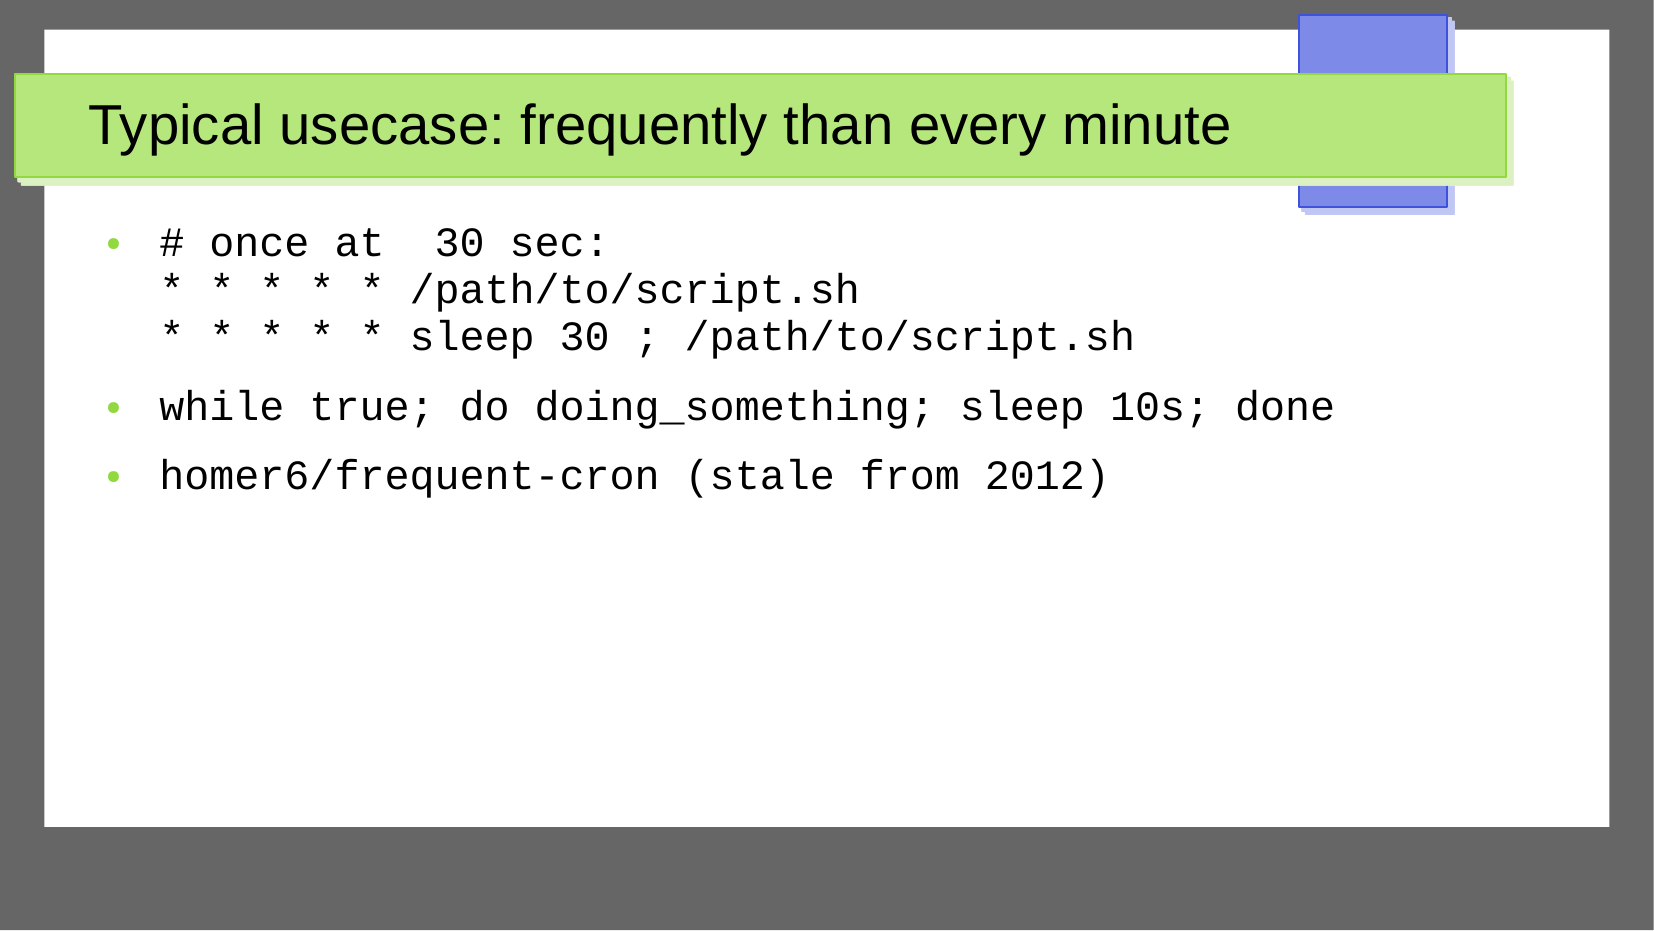

# Typical usecase: frequently than every minute
# once at 30 sec: * * * * * /path/to/script.sh * * * * * sleep 30 ; /path/to/script.sh
while true; do doing_something; sleep 10s; done
homer6/frequent-cron (stale from 2012)